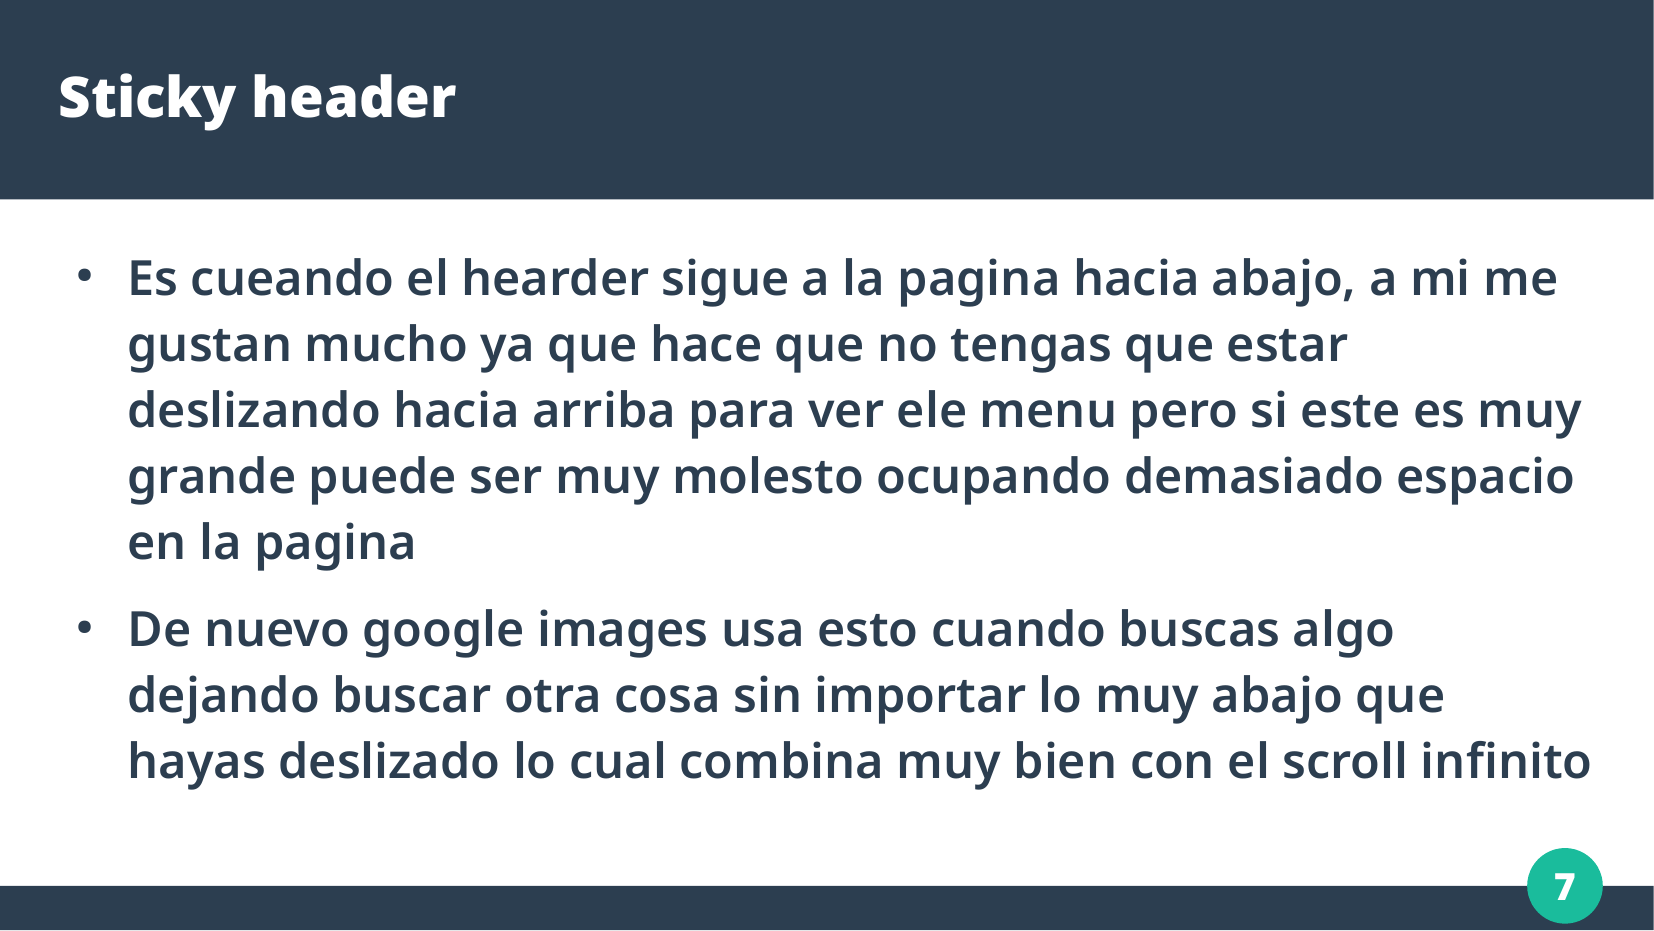

# Sticky header
Es cueando el hearder sigue a la pagina hacia abajo, a mi me gustan mucho ya que hace que no tengas que estar deslizando hacia arriba para ver ele menu pero si este es muy grande puede ser muy molesto ocupando demasiado espacio en la pagina
De nuevo google images usa esto cuando buscas algo dejando buscar otra cosa sin importar lo muy abajo que hayas deslizado lo cual combina muy bien con el scroll infinito